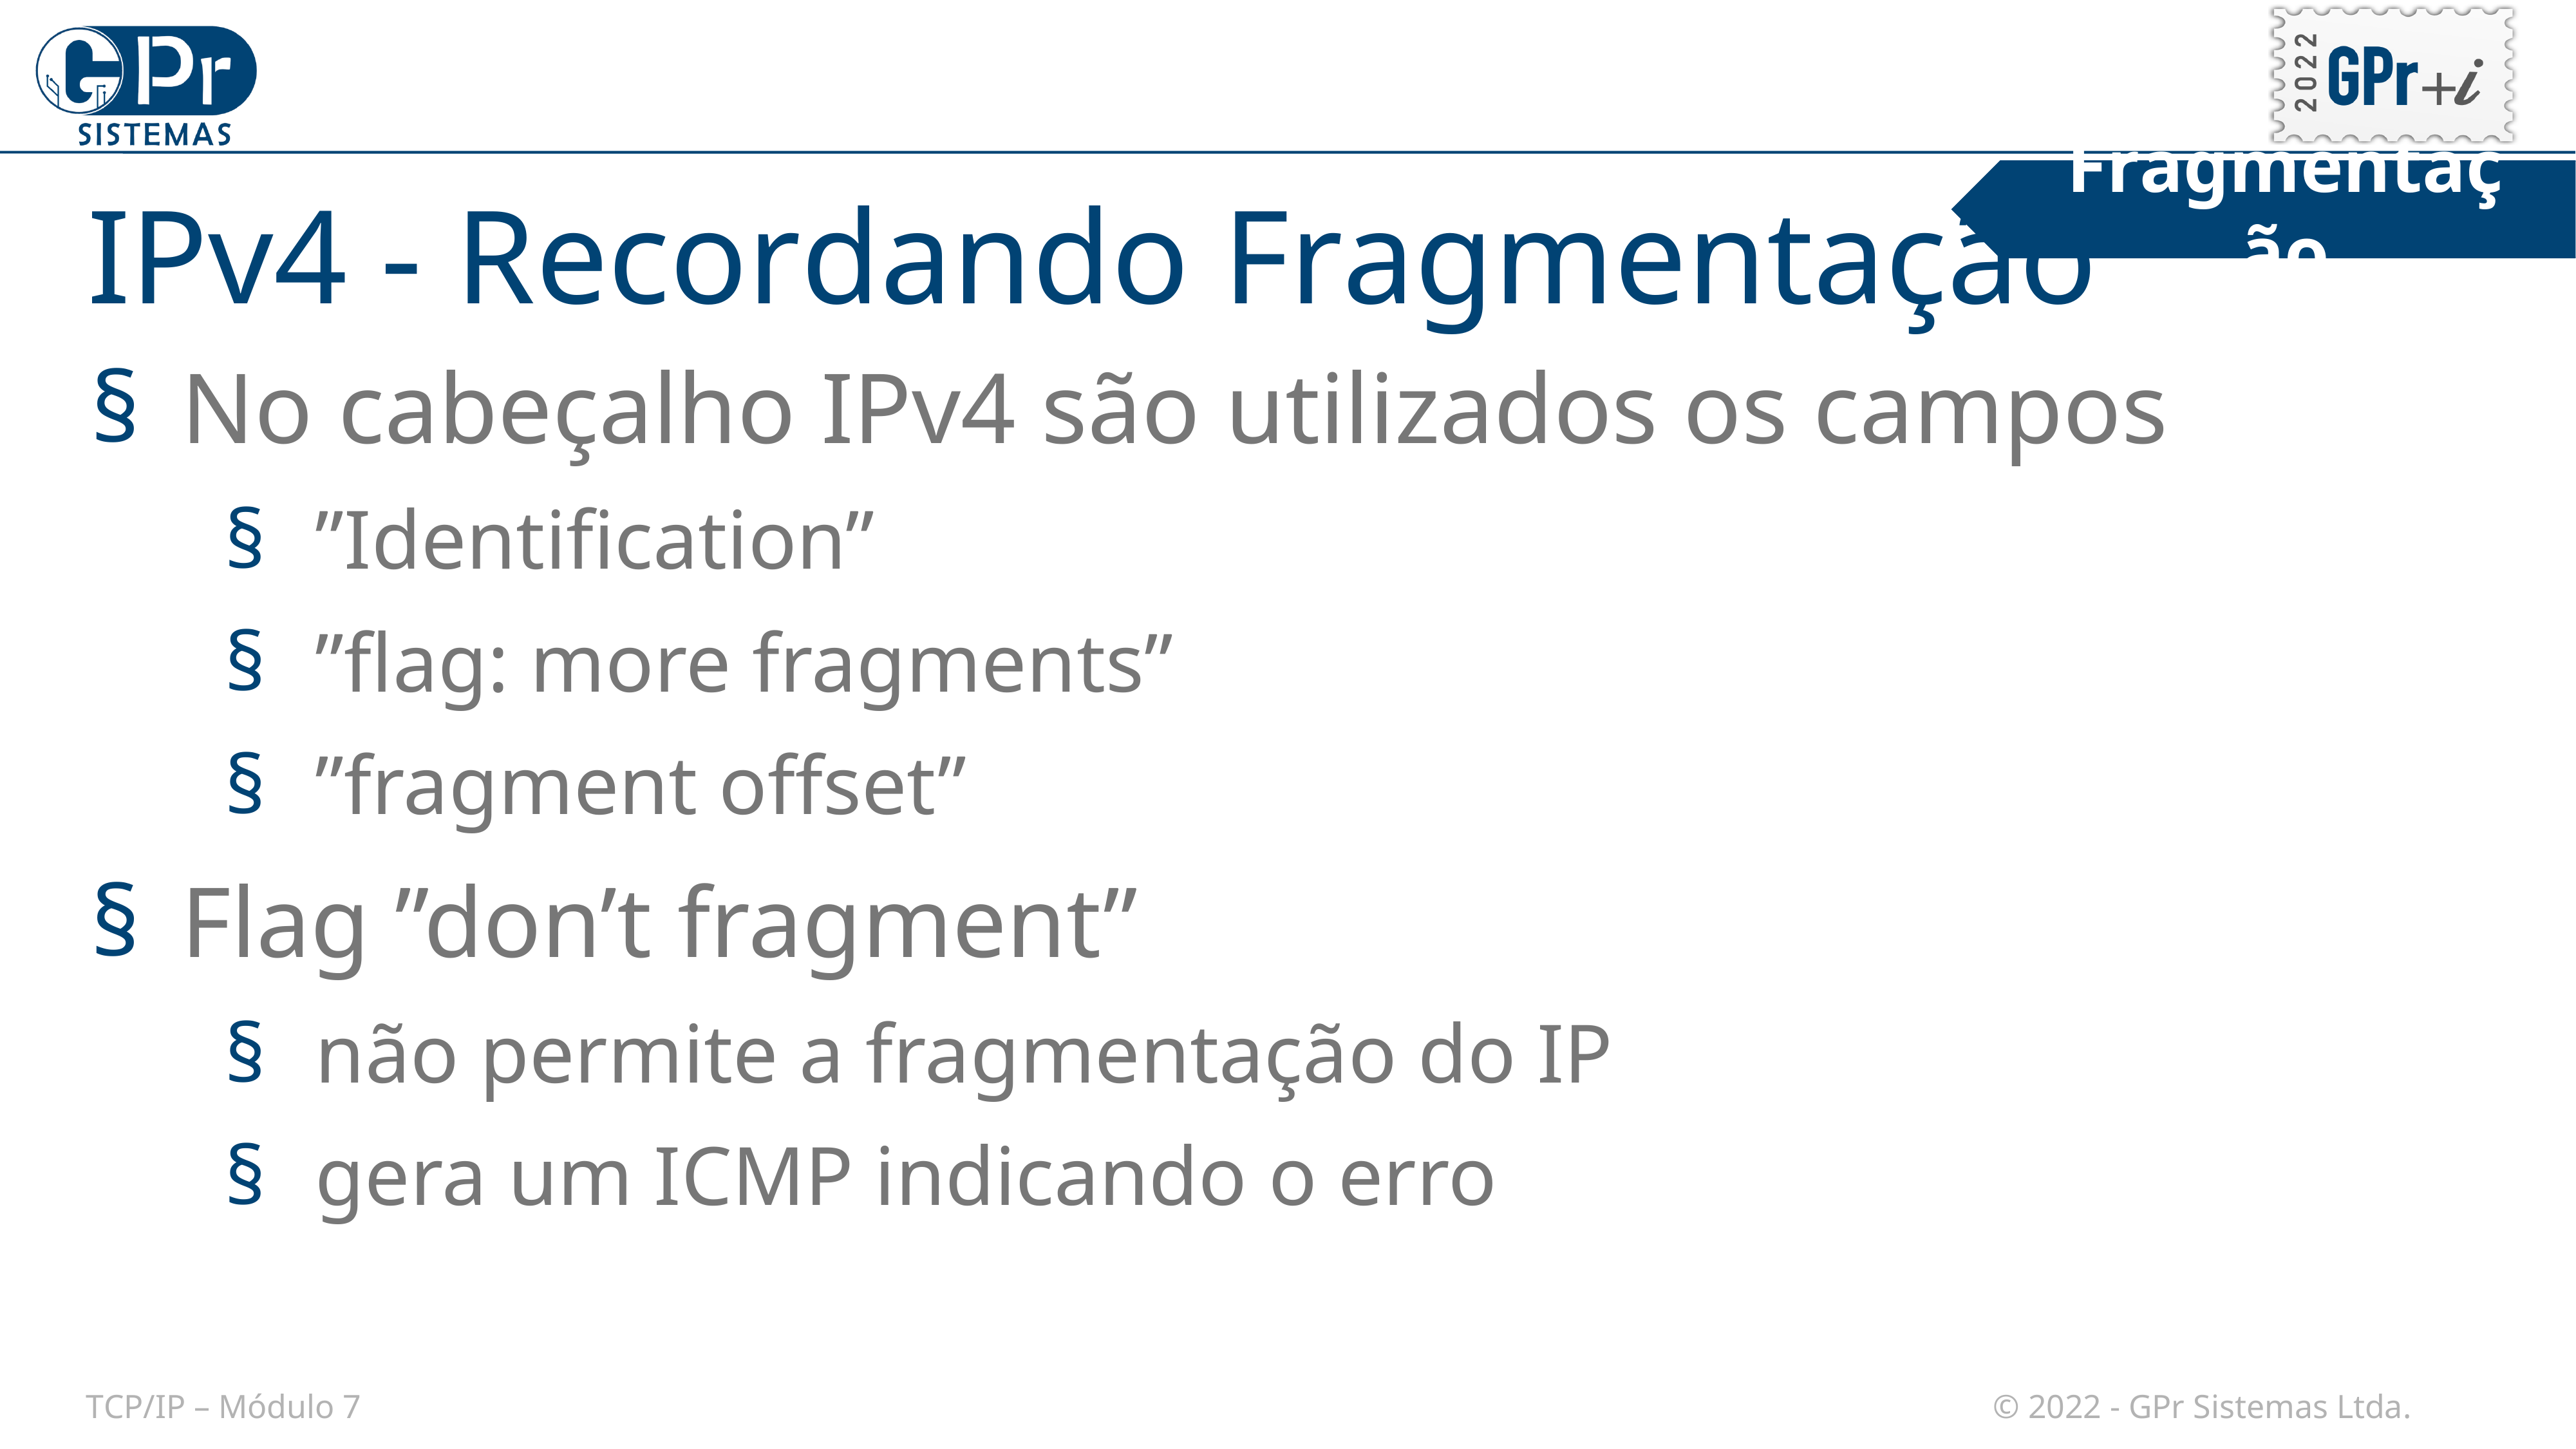

Fragmentação
IPv4 - Recordando Fragmentação
# No cabeçalho IPv4 são utilizados os campos
”Identification”
”flag: more fragments”
”fragment offset”
Flag ”don’t fragment”
não permite a fragmentação do IP
gera um ICMP indicando o erro